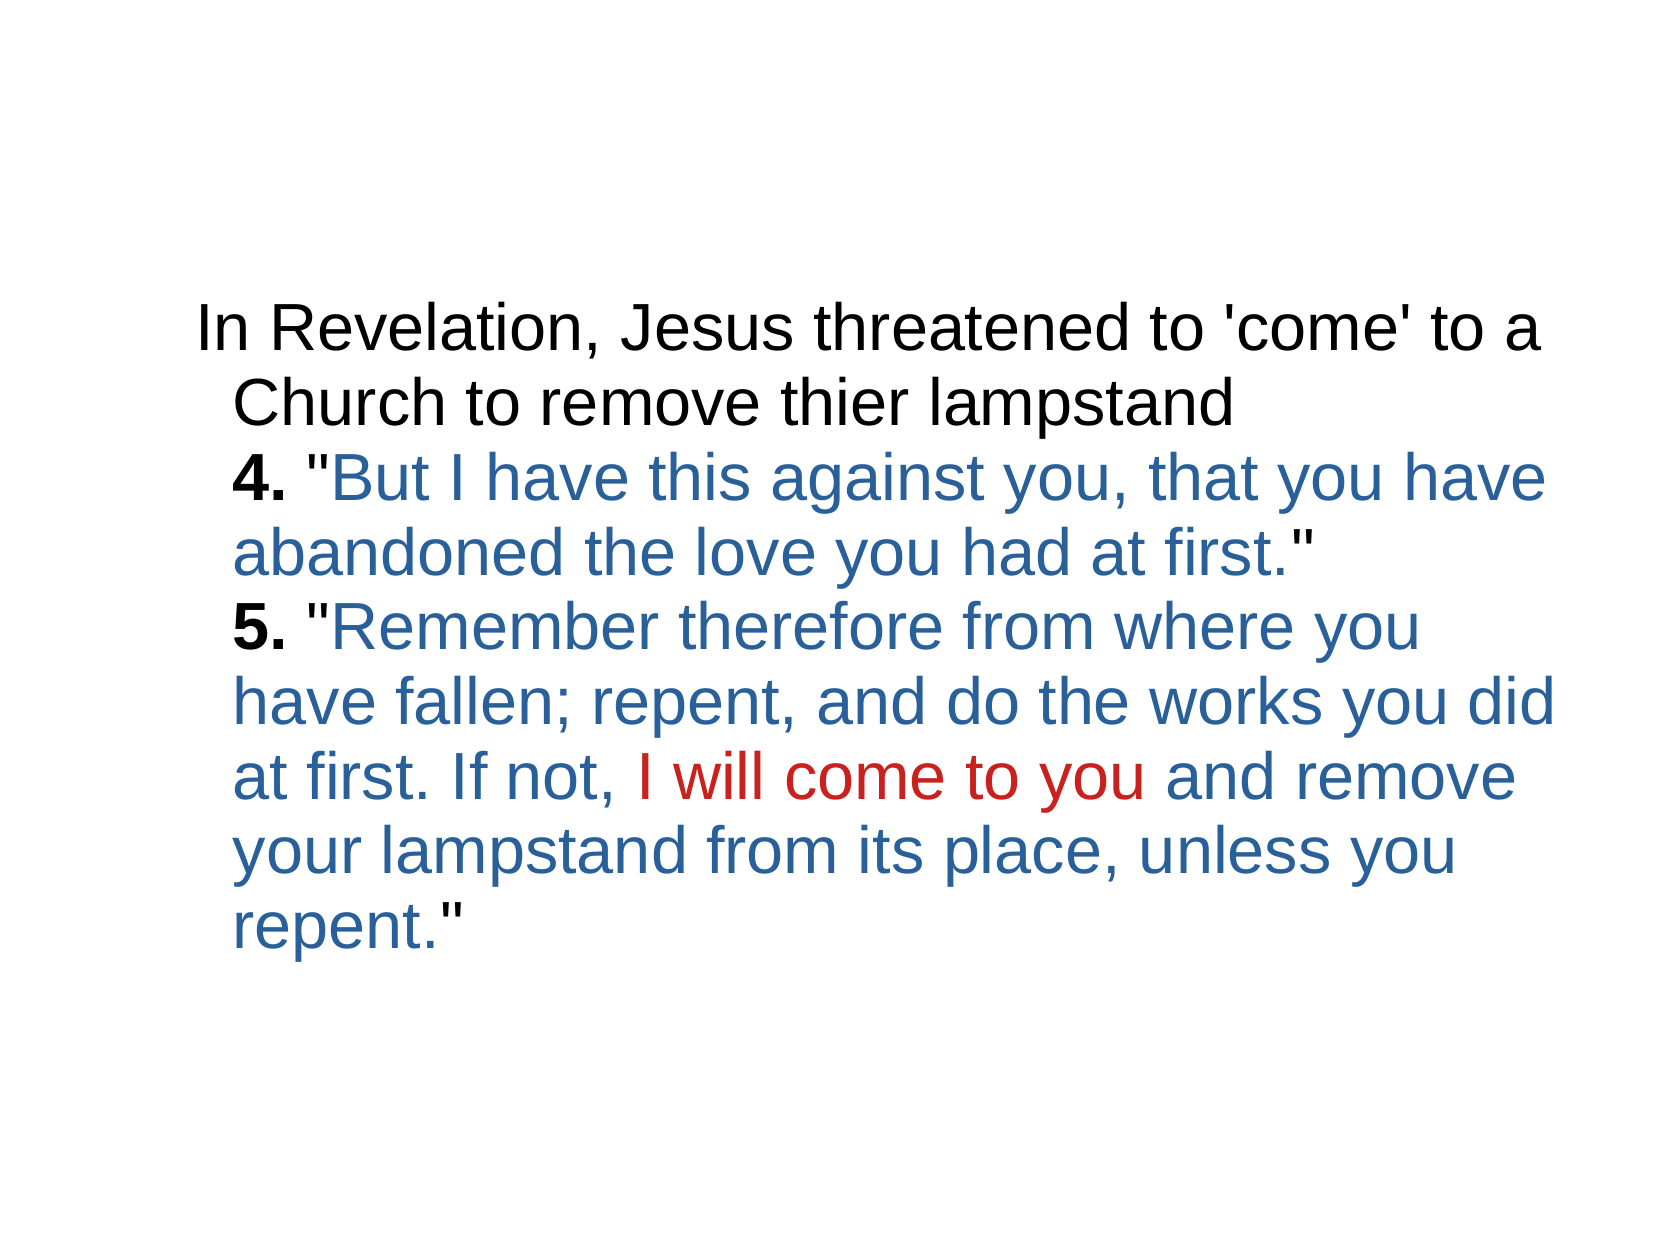

#
In Revelation, Jesus threatened to 'come' to a Church to remove thier lampstand
4. "But I have this against you, that you have abandoned the love you had at first."
5. "Remember therefore from where you have fallen; repent, and do the works you did at first. If not, I will come to you and remove your lampstand from its place, unless you repent."